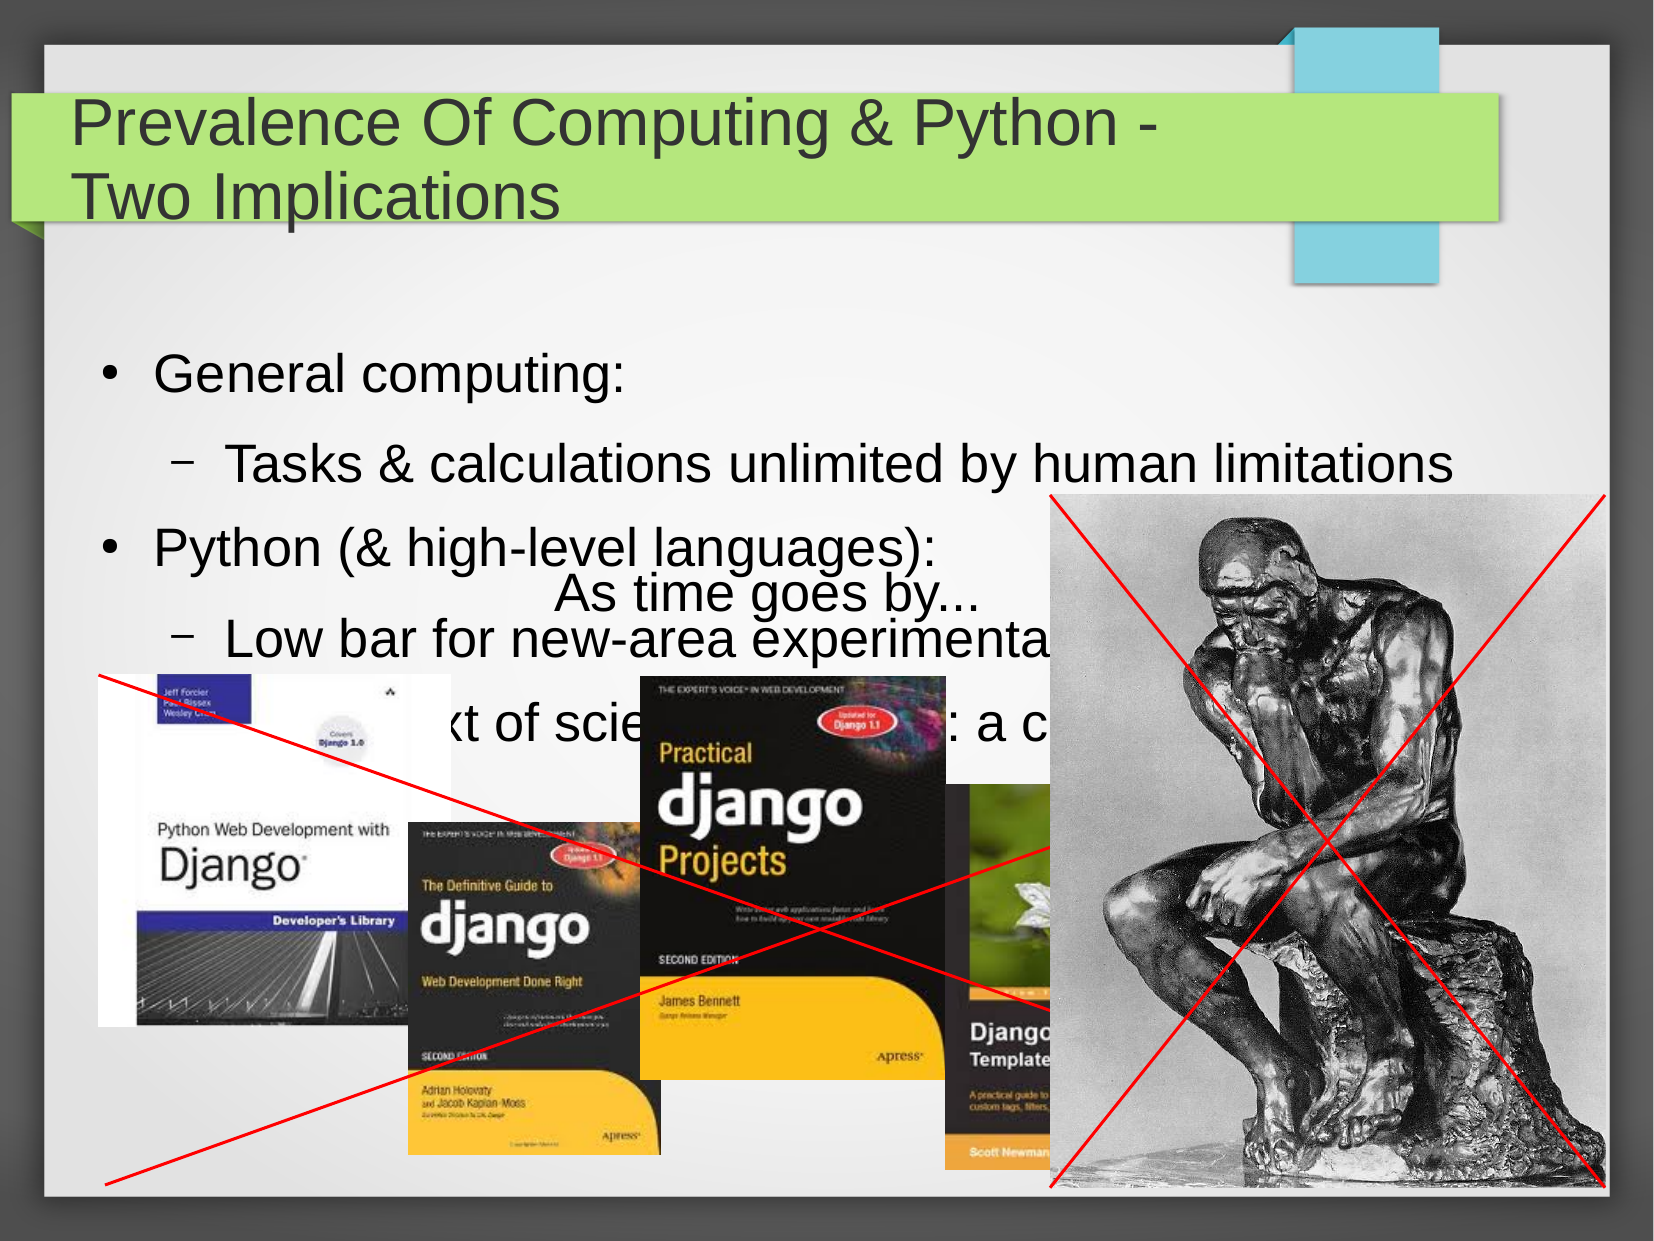

# Prevalence Of Computing & Python - Two Implications
General computing:
Tasks & calculations unlimited by human limitations
Python (& high-level languages):
Low bar for new-area experimentation
In the context of scientific Python: a challenge and an opportunity
As time goes by...